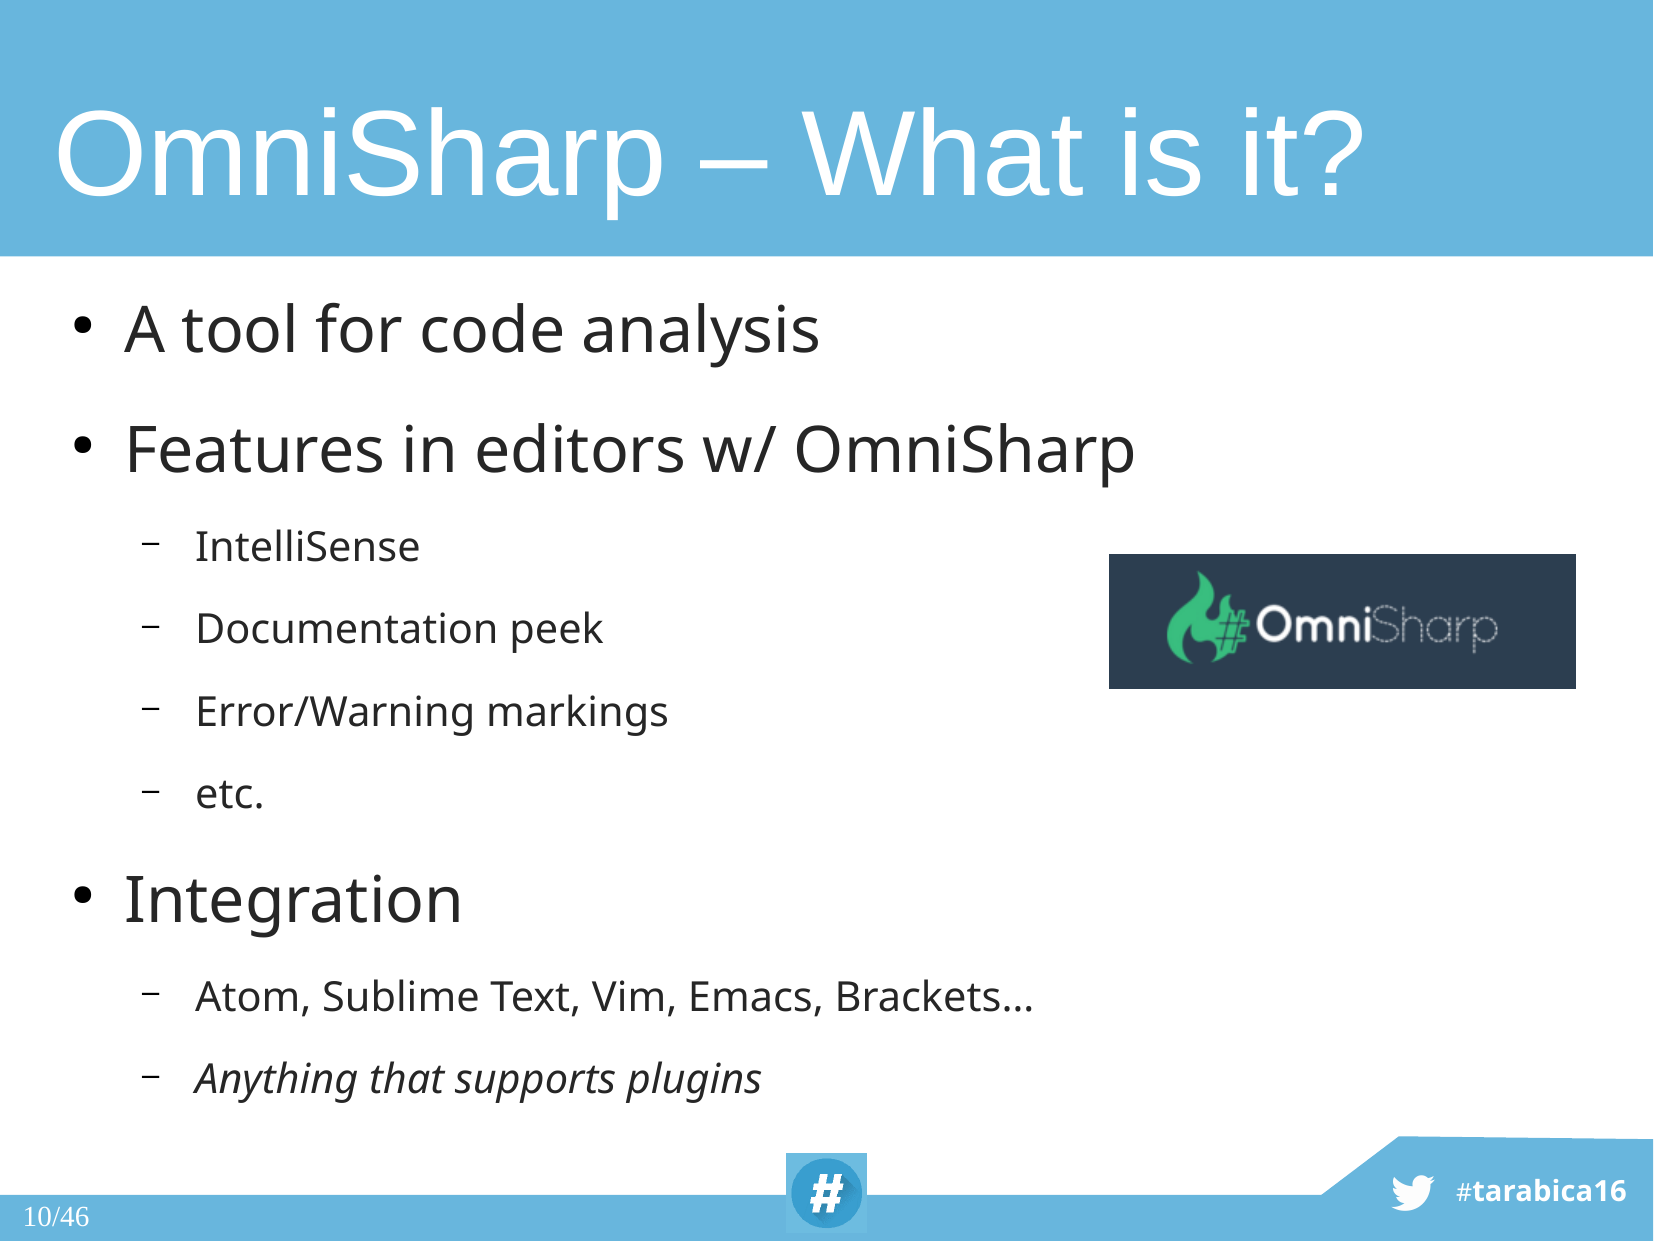

# OmniSharp – What is it?
A tool for code analysis
Features in editors w/ OmniSharp
IntelliSense
Documentation peek
Error/Warning markings
etc.
Integration
Atom, Sublime Text, Vim, Emacs, Brackets…
Anything that supports plugins
10